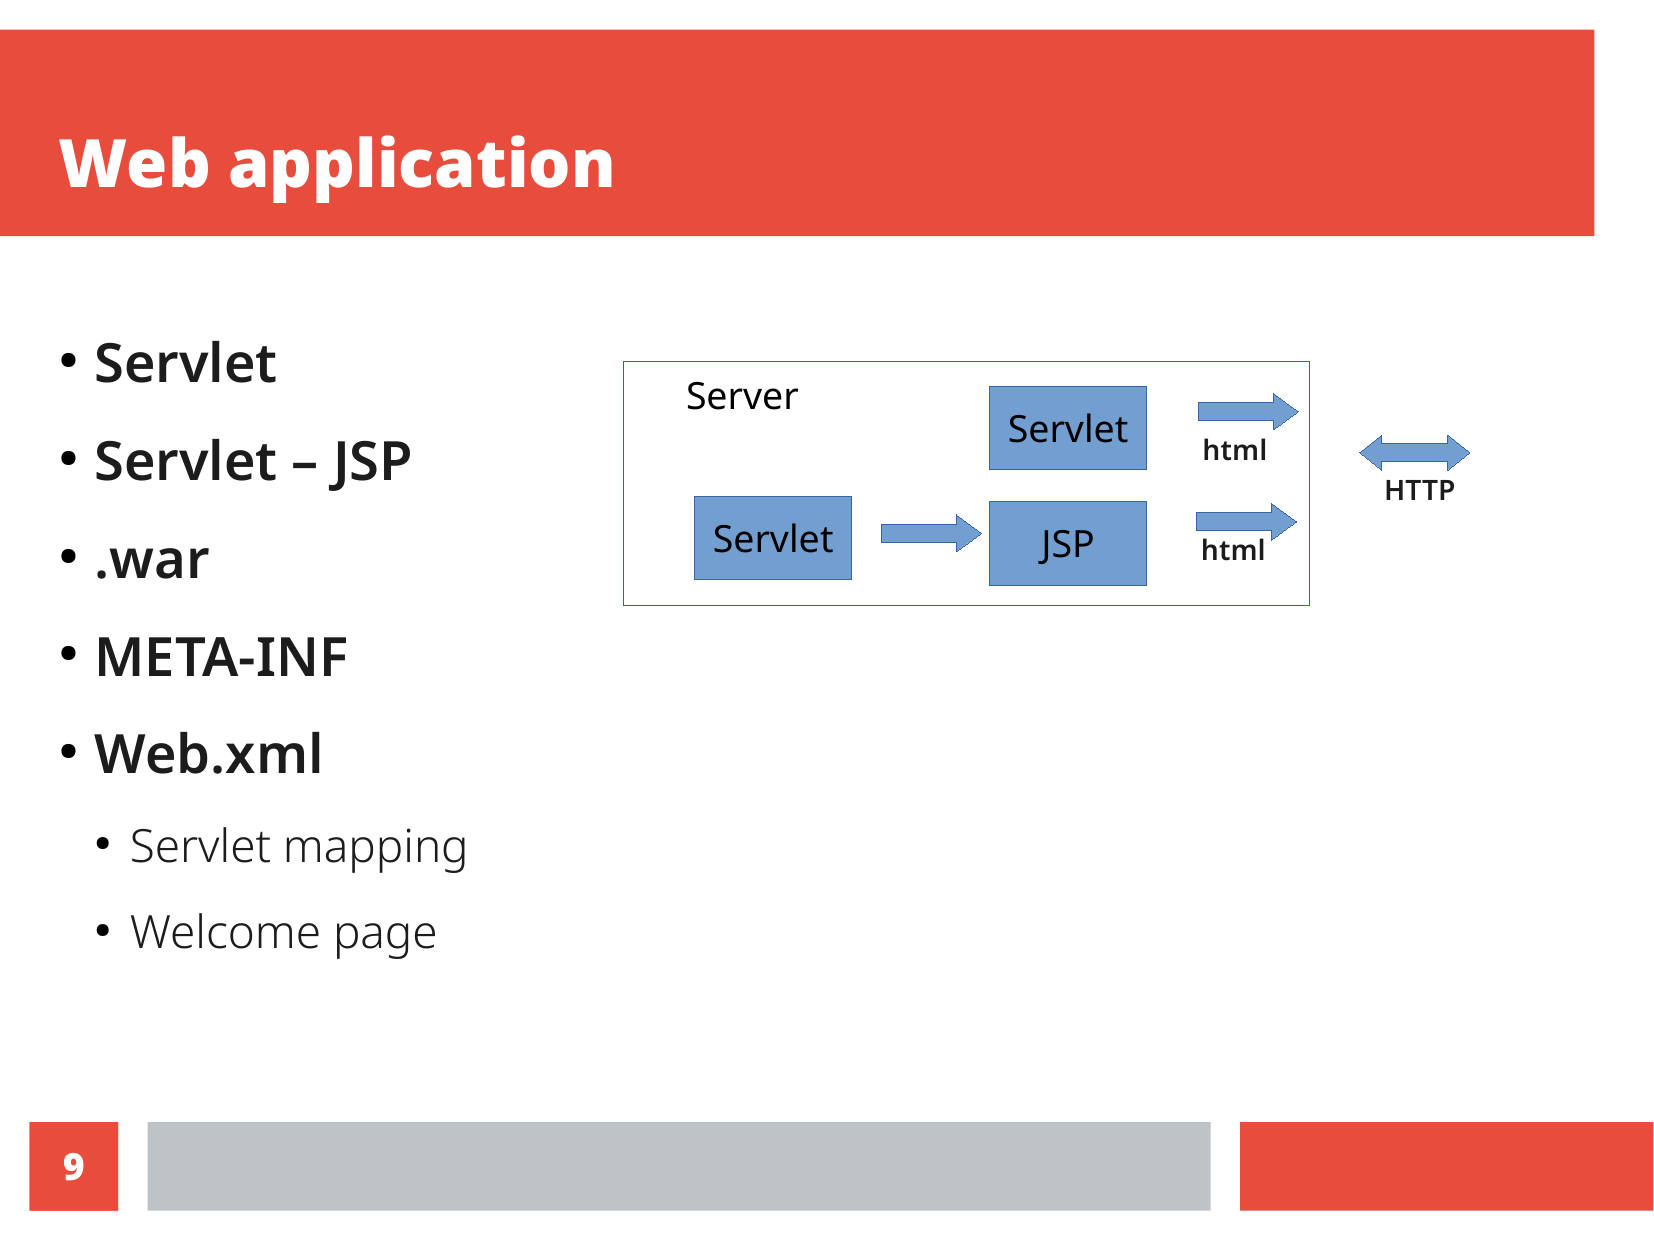

# Web application
Servlet
Servlet – JSP
.war
META-INF
Web.xml
Servlet mapping
Welcome page
Server
Servlet
html
HTTP
Servlet
JSP
html
9